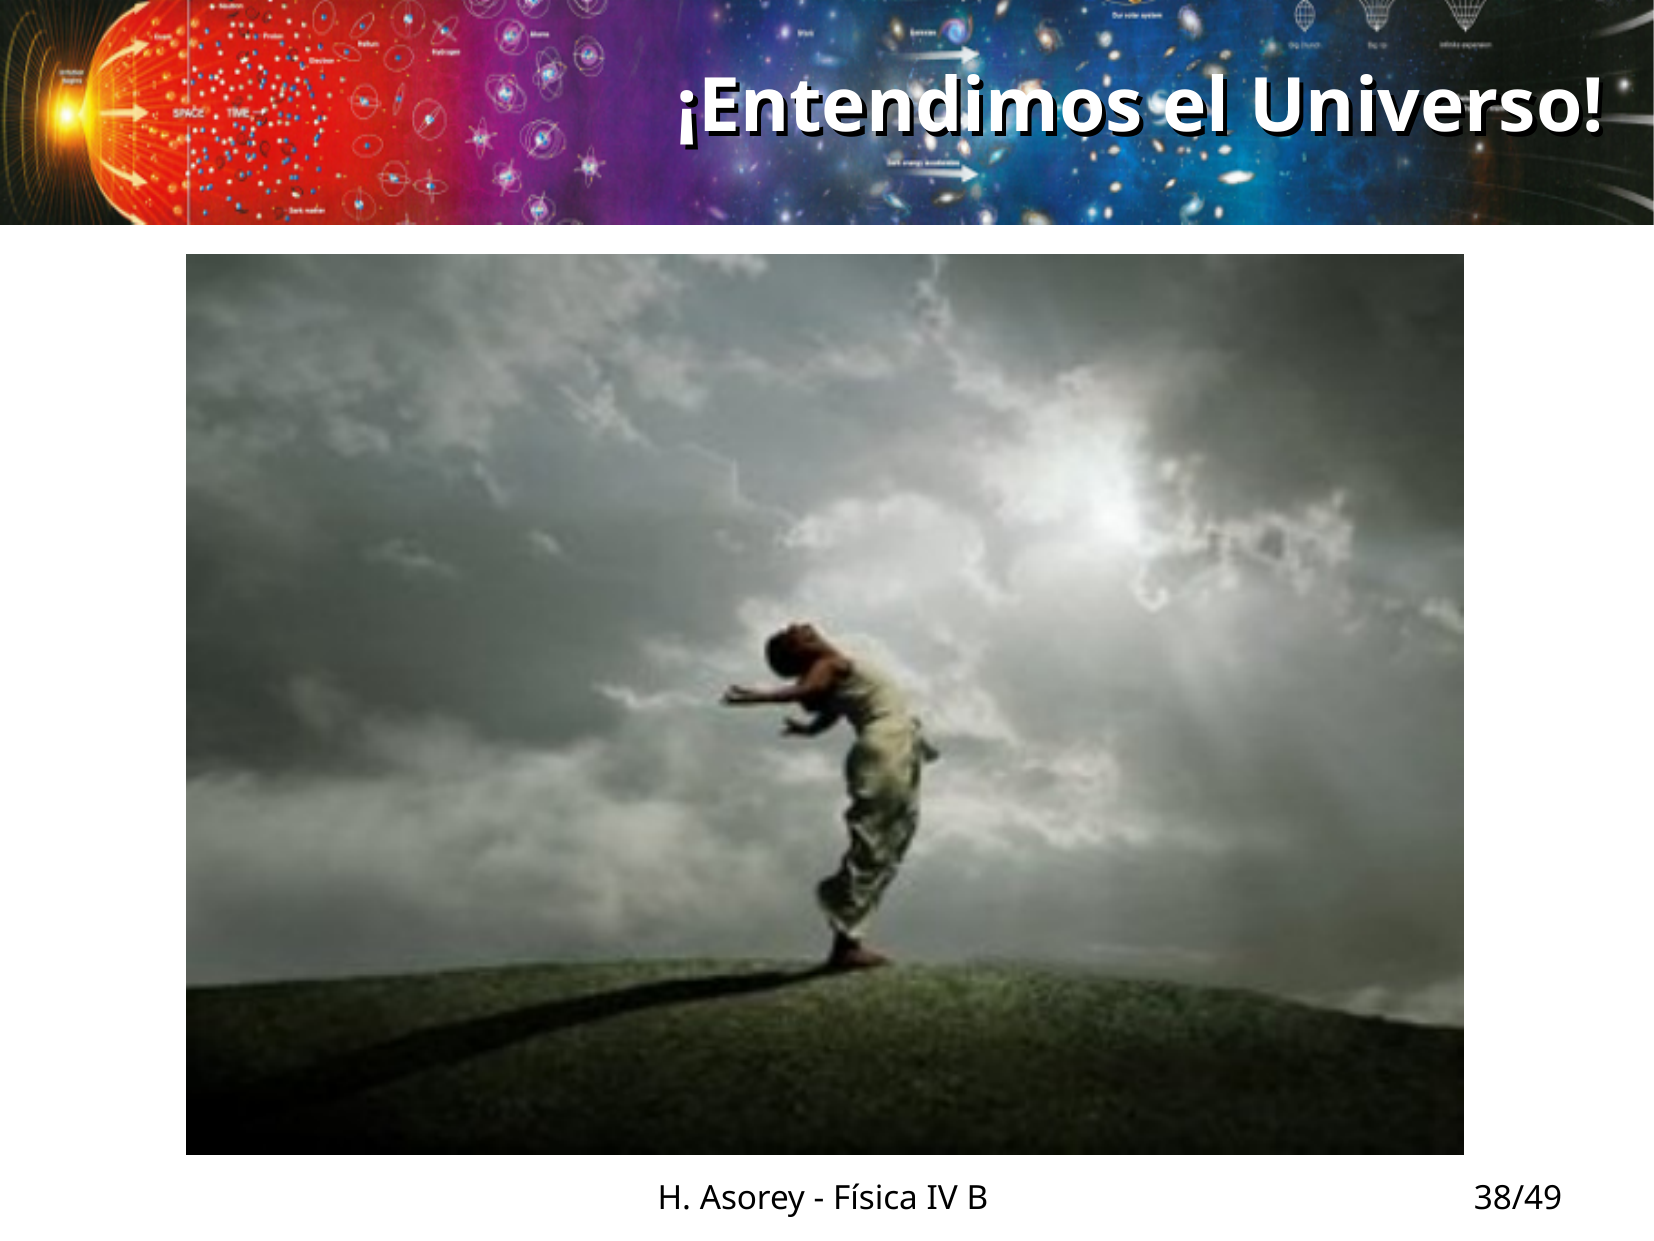

# ¡Entendimos el Universo!
H. Asorey - Física IV B
38